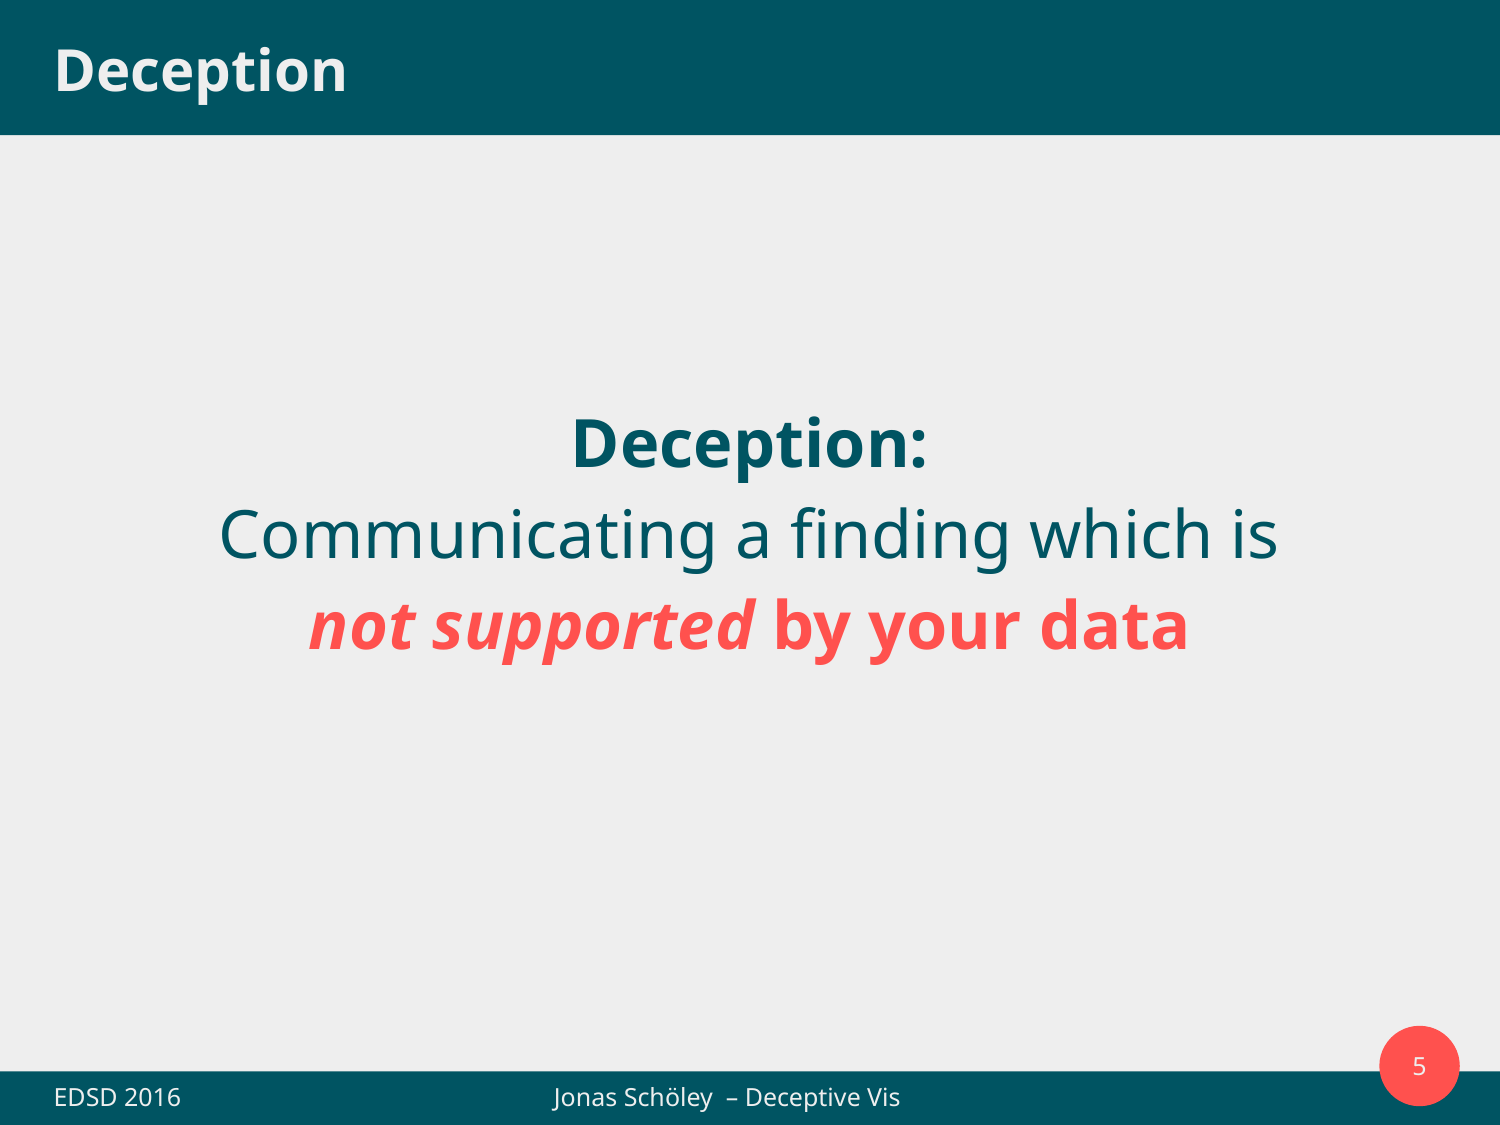

# Deception
Deception:
Communicating a finding which is
not supported by your data
5
EDSD 2016
Jonas Schöley – Deceptive Vis